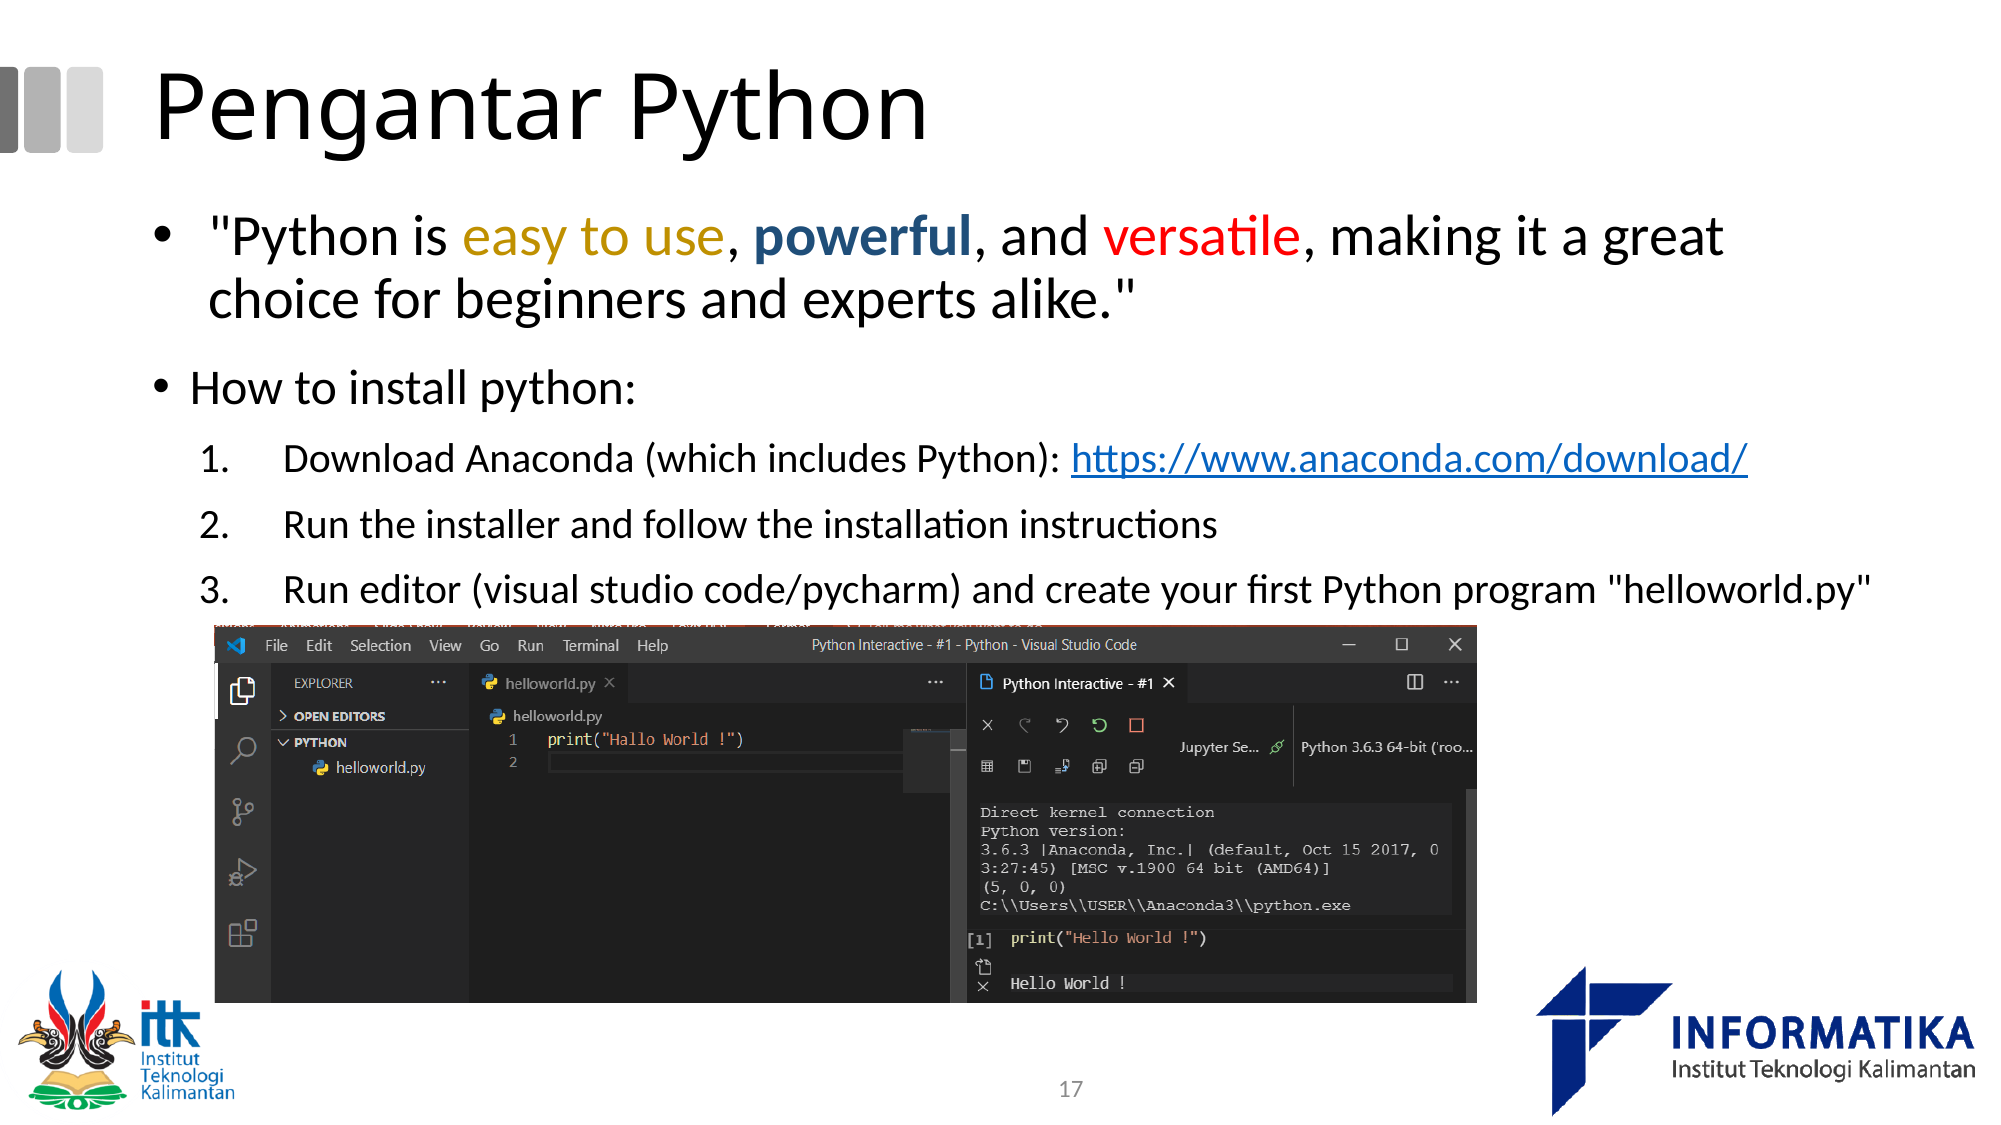

# Pengantar Python
"Python is easy to use, powerful, and versatile, making it a great choice for beginners and experts alike."
How to install python:
Download Anaconda (which includes Python): https://www.anaconda.com/download/
Run the installer and follow the installation instructions
Run editor (visual studio code/pycharm) and create your first Python program "helloworld.py"
17